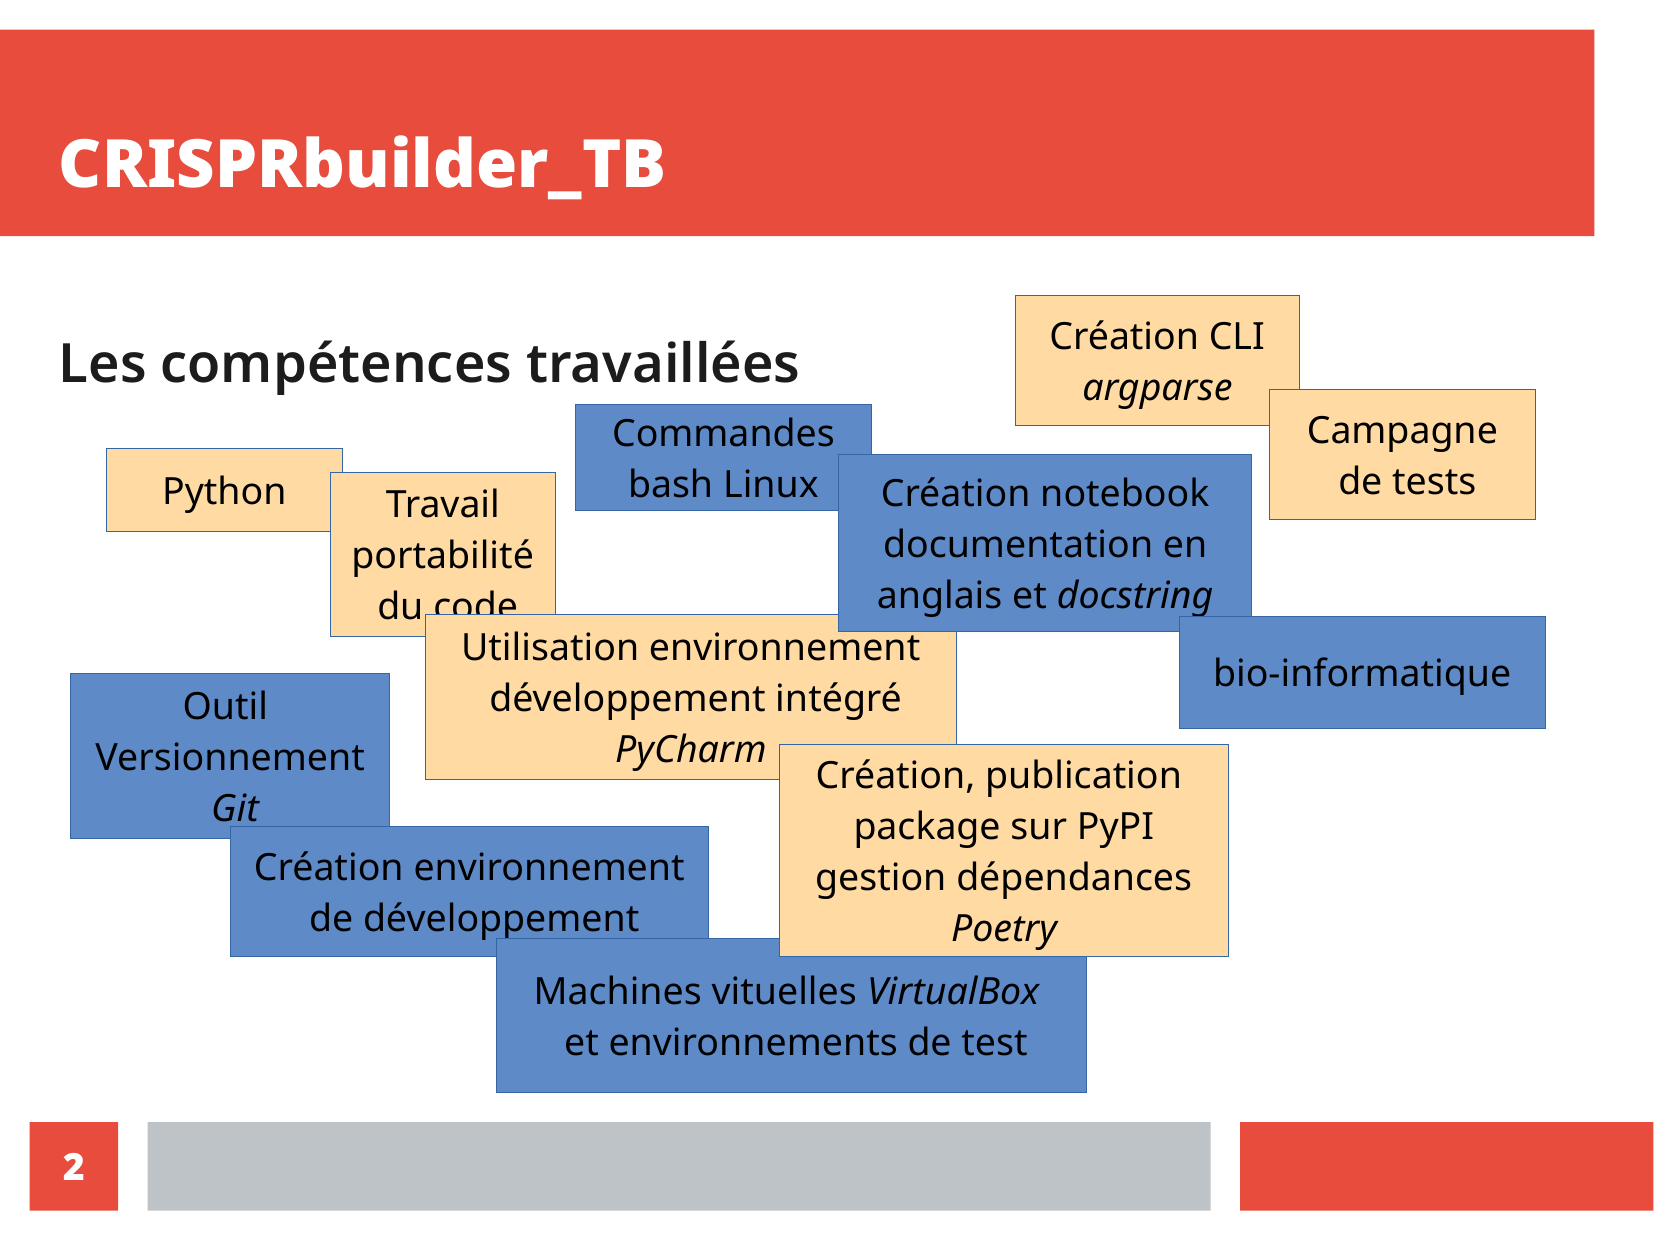

# CRISPRbuilder_TB
Création CLI
argparse
Les compétences travaillées
Campagne
 de tests
Commandes
bash Linux
Python
Création notebook
 documentation en
anglais et docstring
Travail
portabilité
 du code
Utilisation environnement
 développement intégré
PyCharm
bio-informatique
Outil
Versionnement
 Git
Création, publication
package sur PyPI
gestion dépendances
Poetry
Création environnement
 de développement
Machines vituelles VirtualBox
 et environnements de test
2